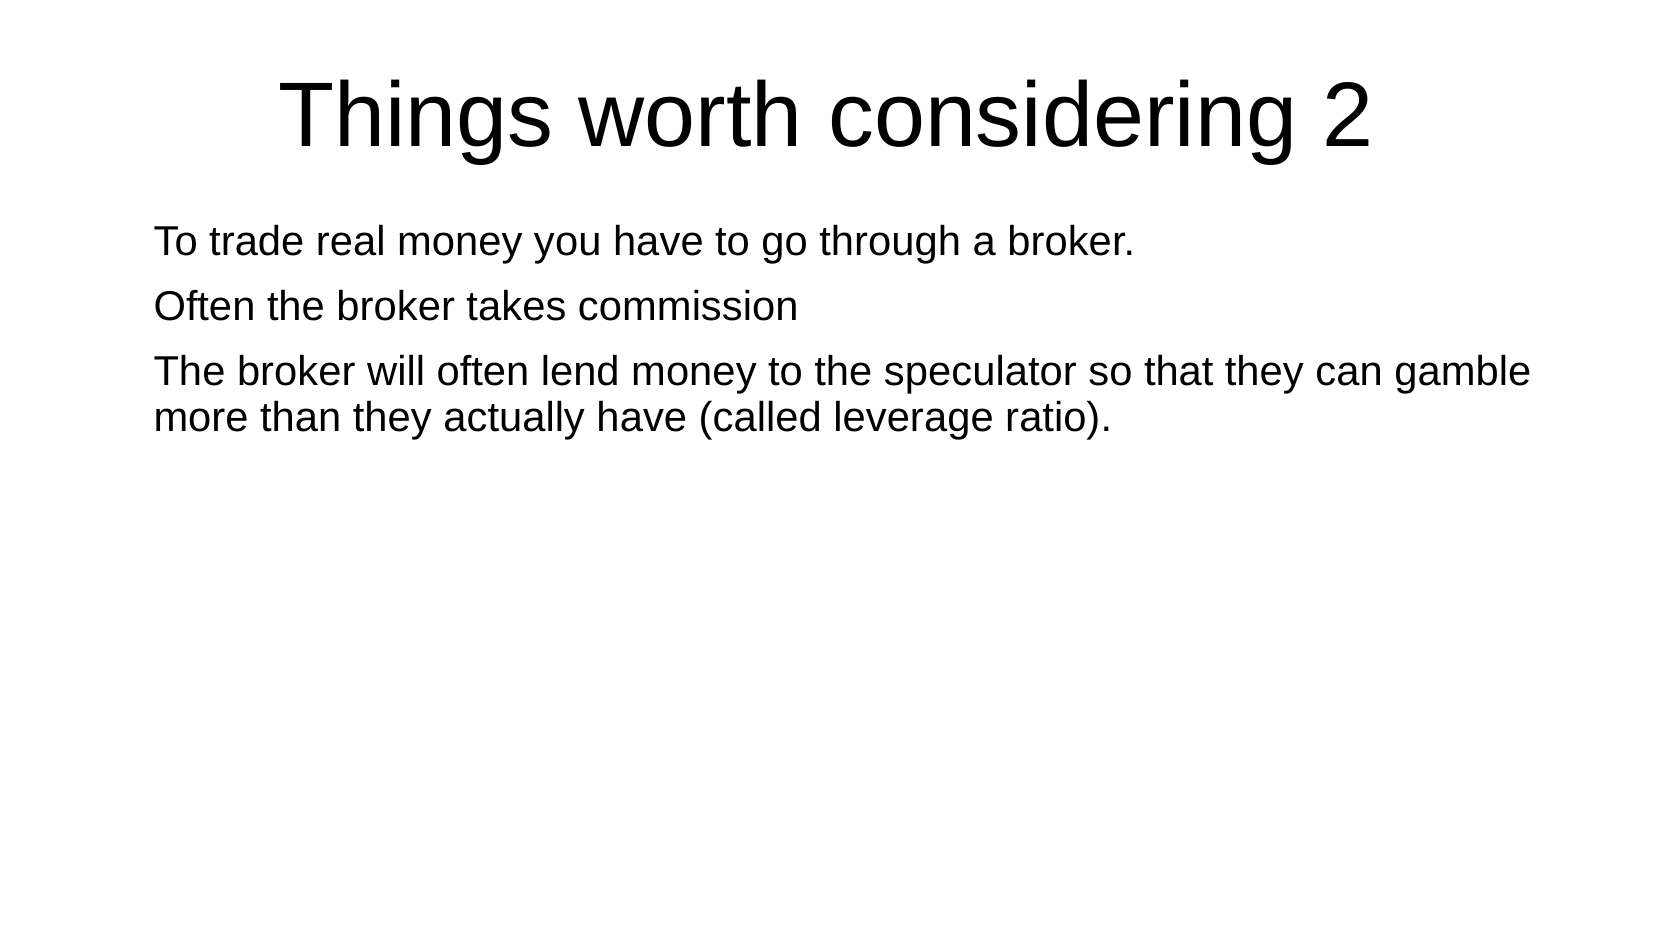

# Things worth considering 2
To trade real money you have to go through a broker.
Often the broker takes commission
The broker will often lend money to the speculator so that they can gamble more than they actually have (called leverage ratio).